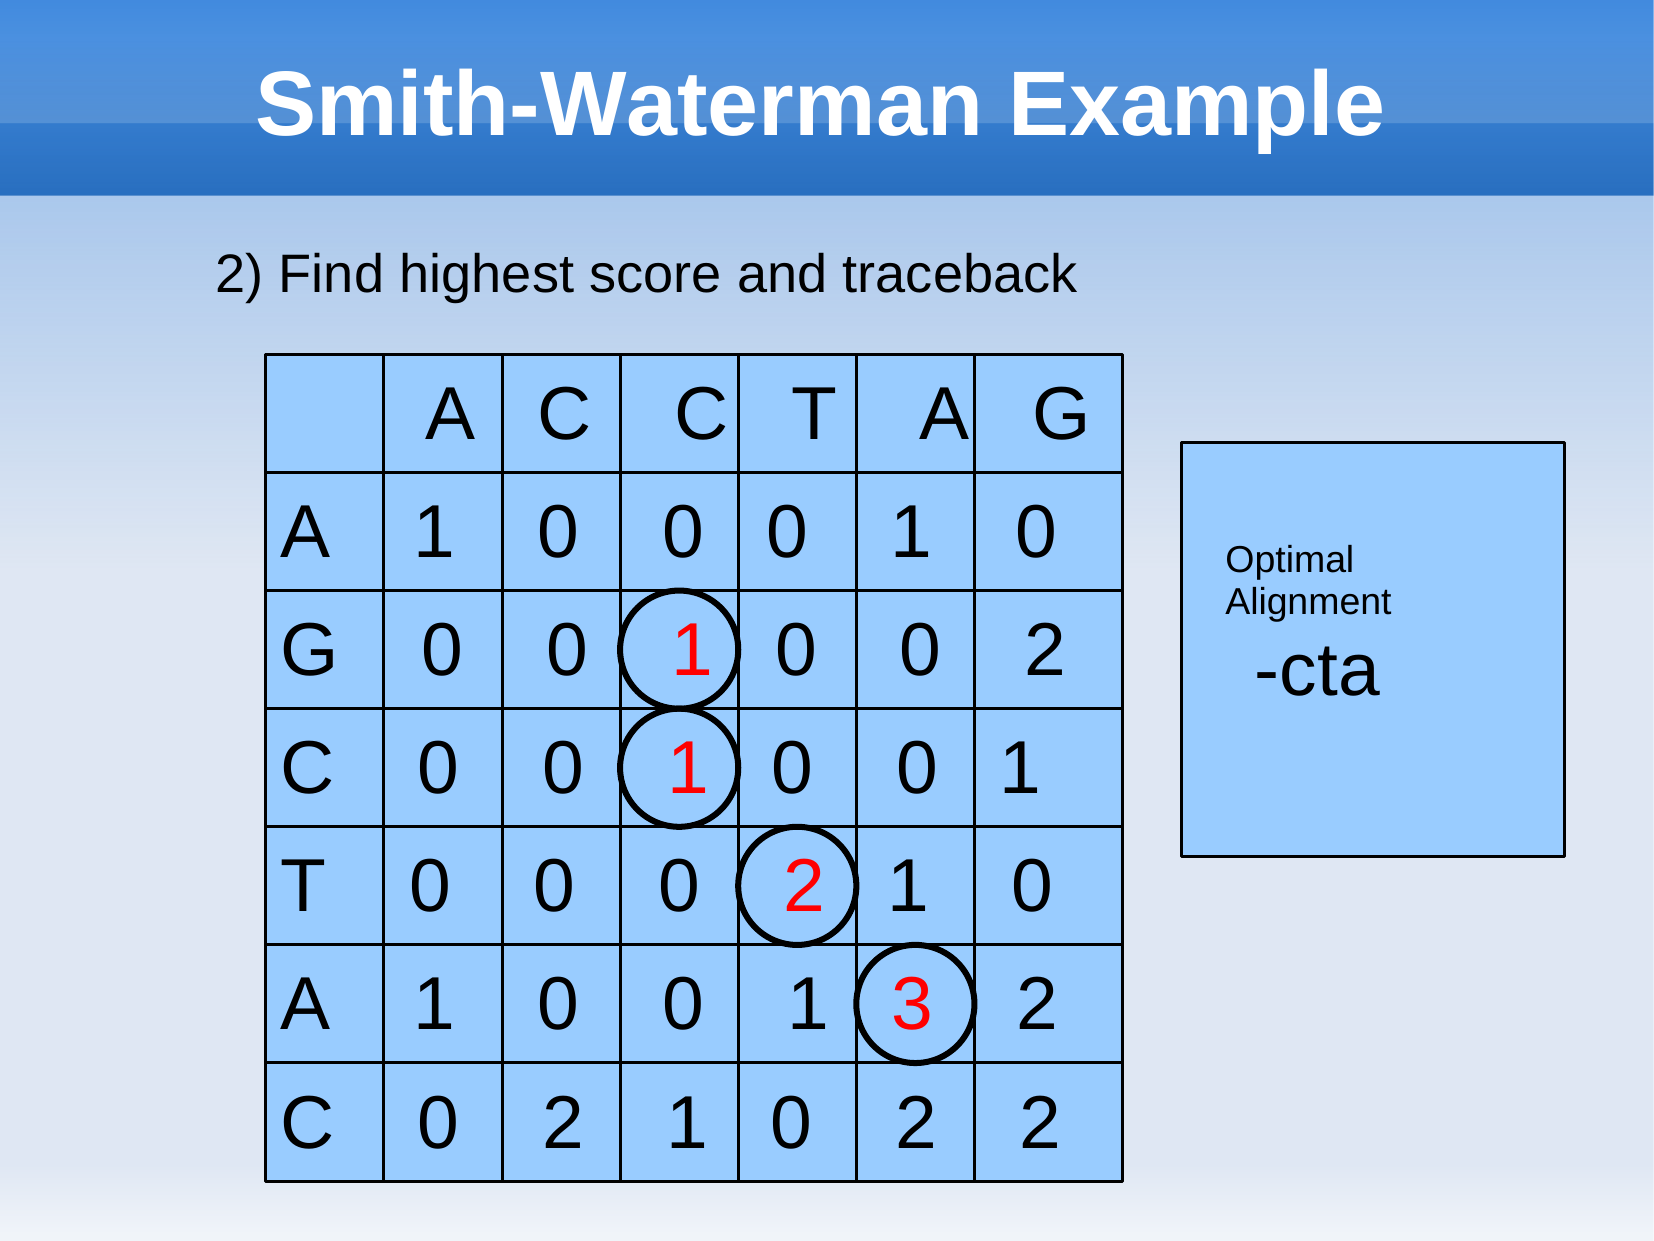

# Smith-Waterman Example
2) Find highest score and traceback
 A C C T A G
A 1 0 0 0 1 0
Optimal
Alignment
G 0 0 1 0 0 2
-cta
C 0 0 1 0 0 1
T 0 0 0 2 1 0
A 1 0 0 1 3 2
C 0 2 1 0 2 2